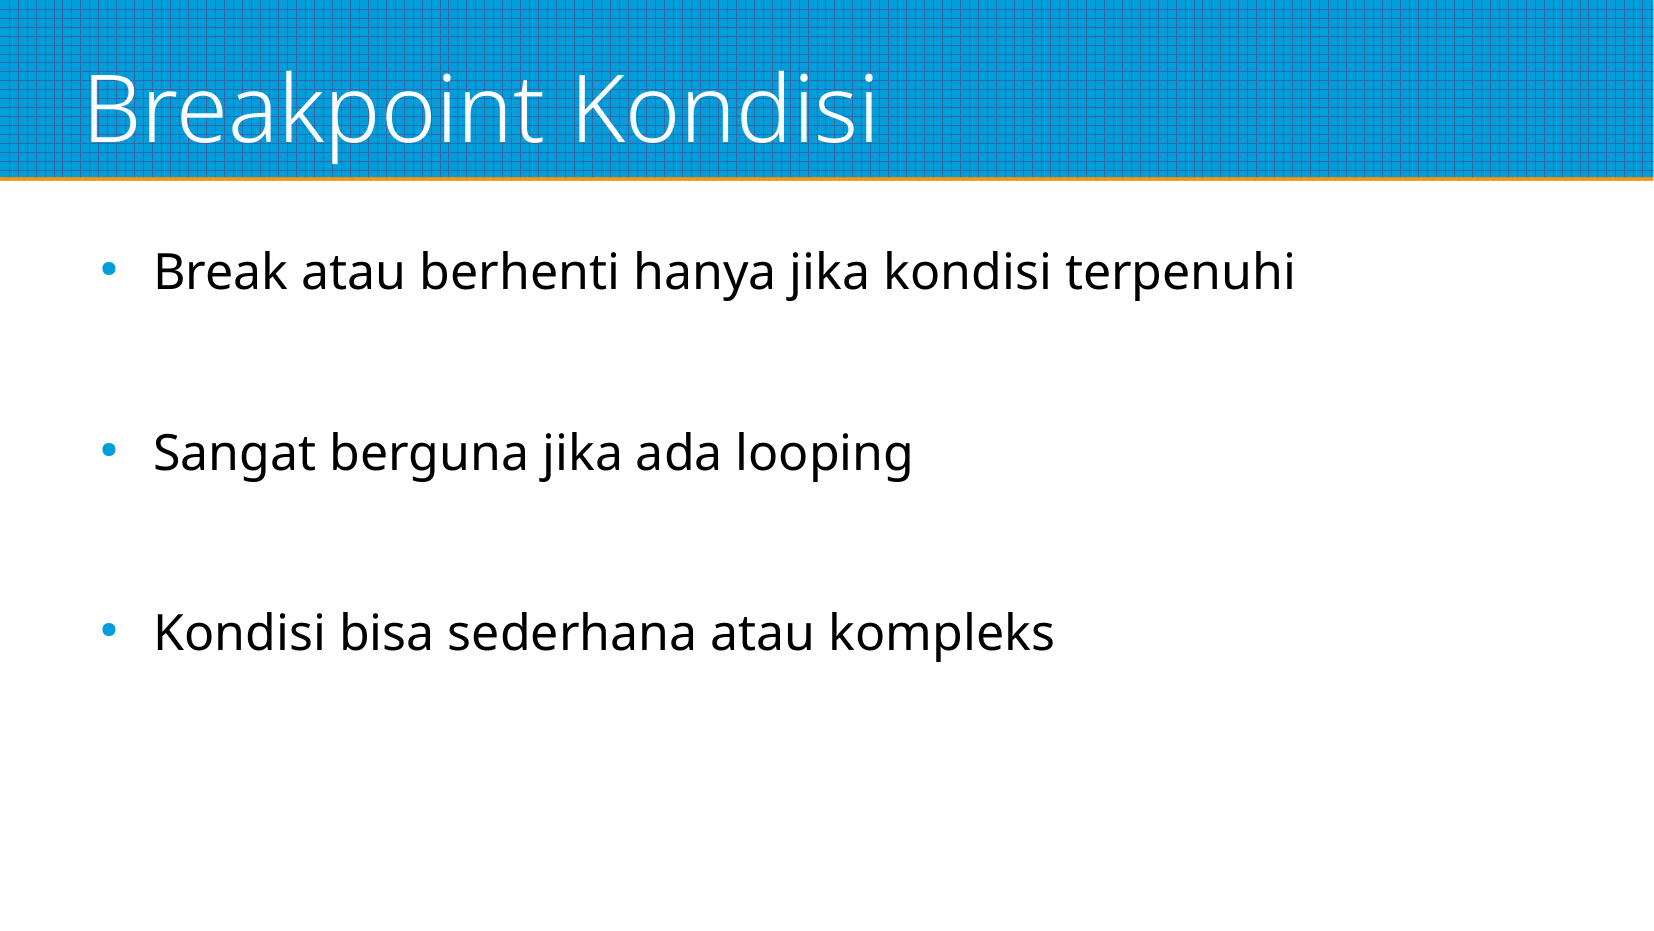

# Breakpoint Kondisi
Break atau berhenti hanya jika kondisi terpenuhi
Sangat berguna jika ada looping
Kondisi bisa sederhana atau kompleks